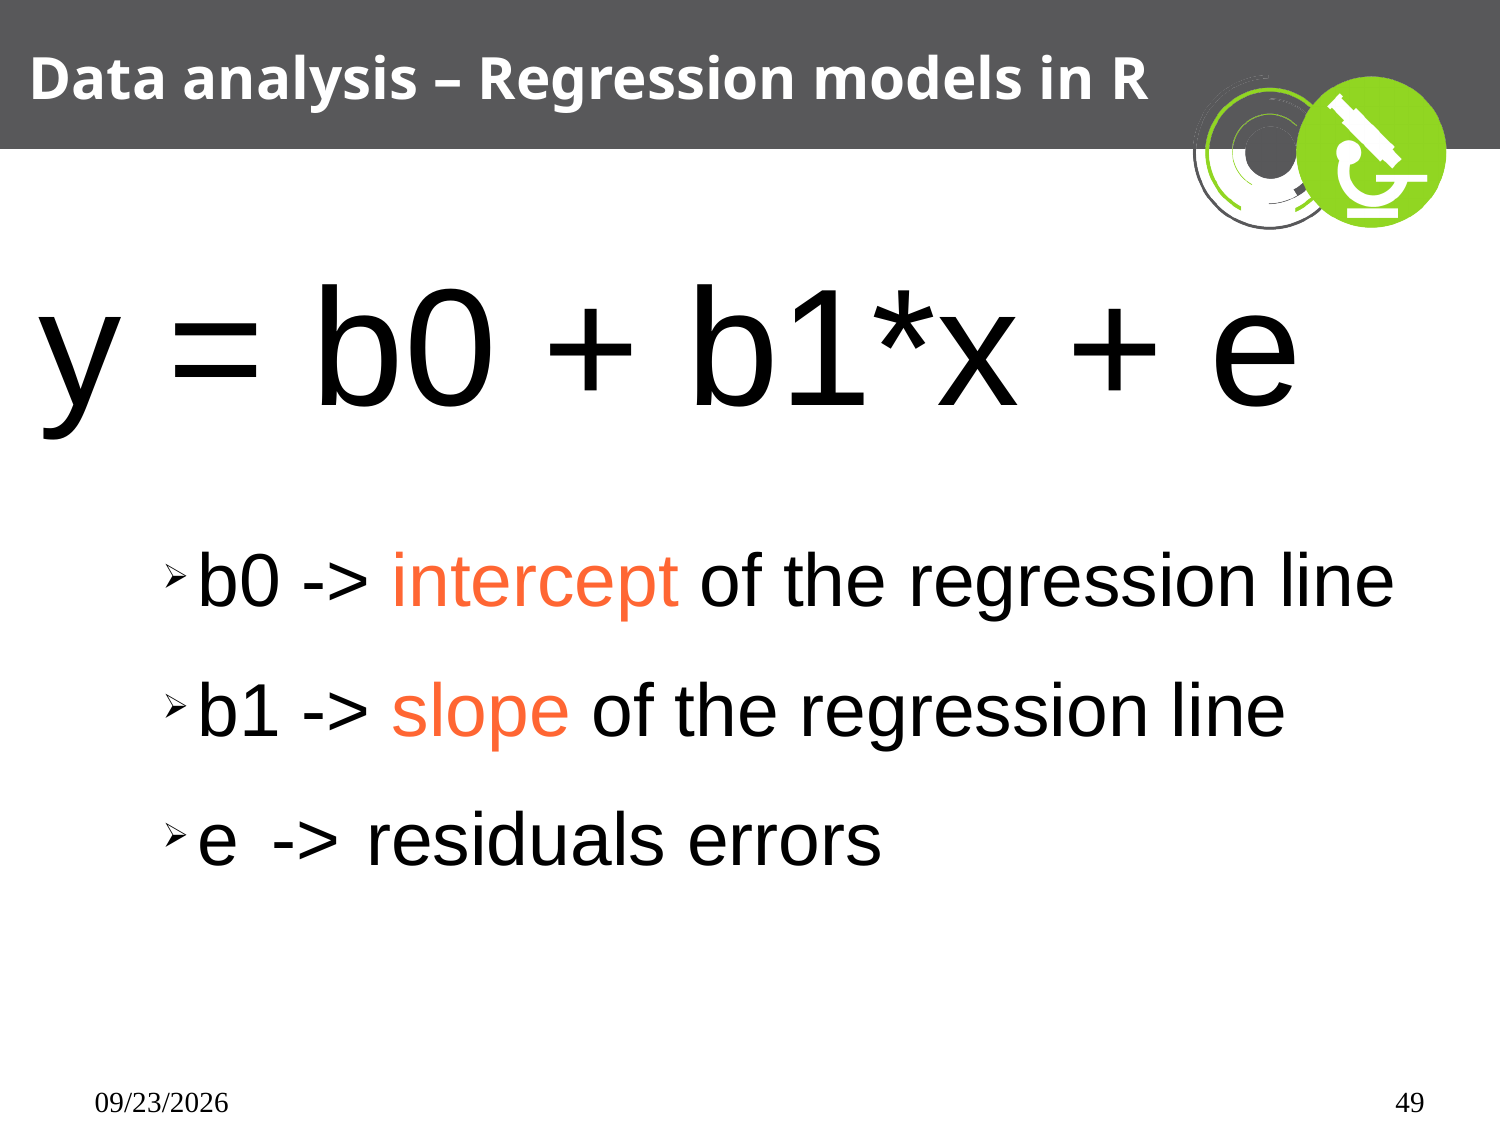

# Data analysis – Regression models in R
y = b0 + b1*x + e
b0 -> intercept of the regression line
b1 -> slope of the regression line
e	->	 residuals errors
49